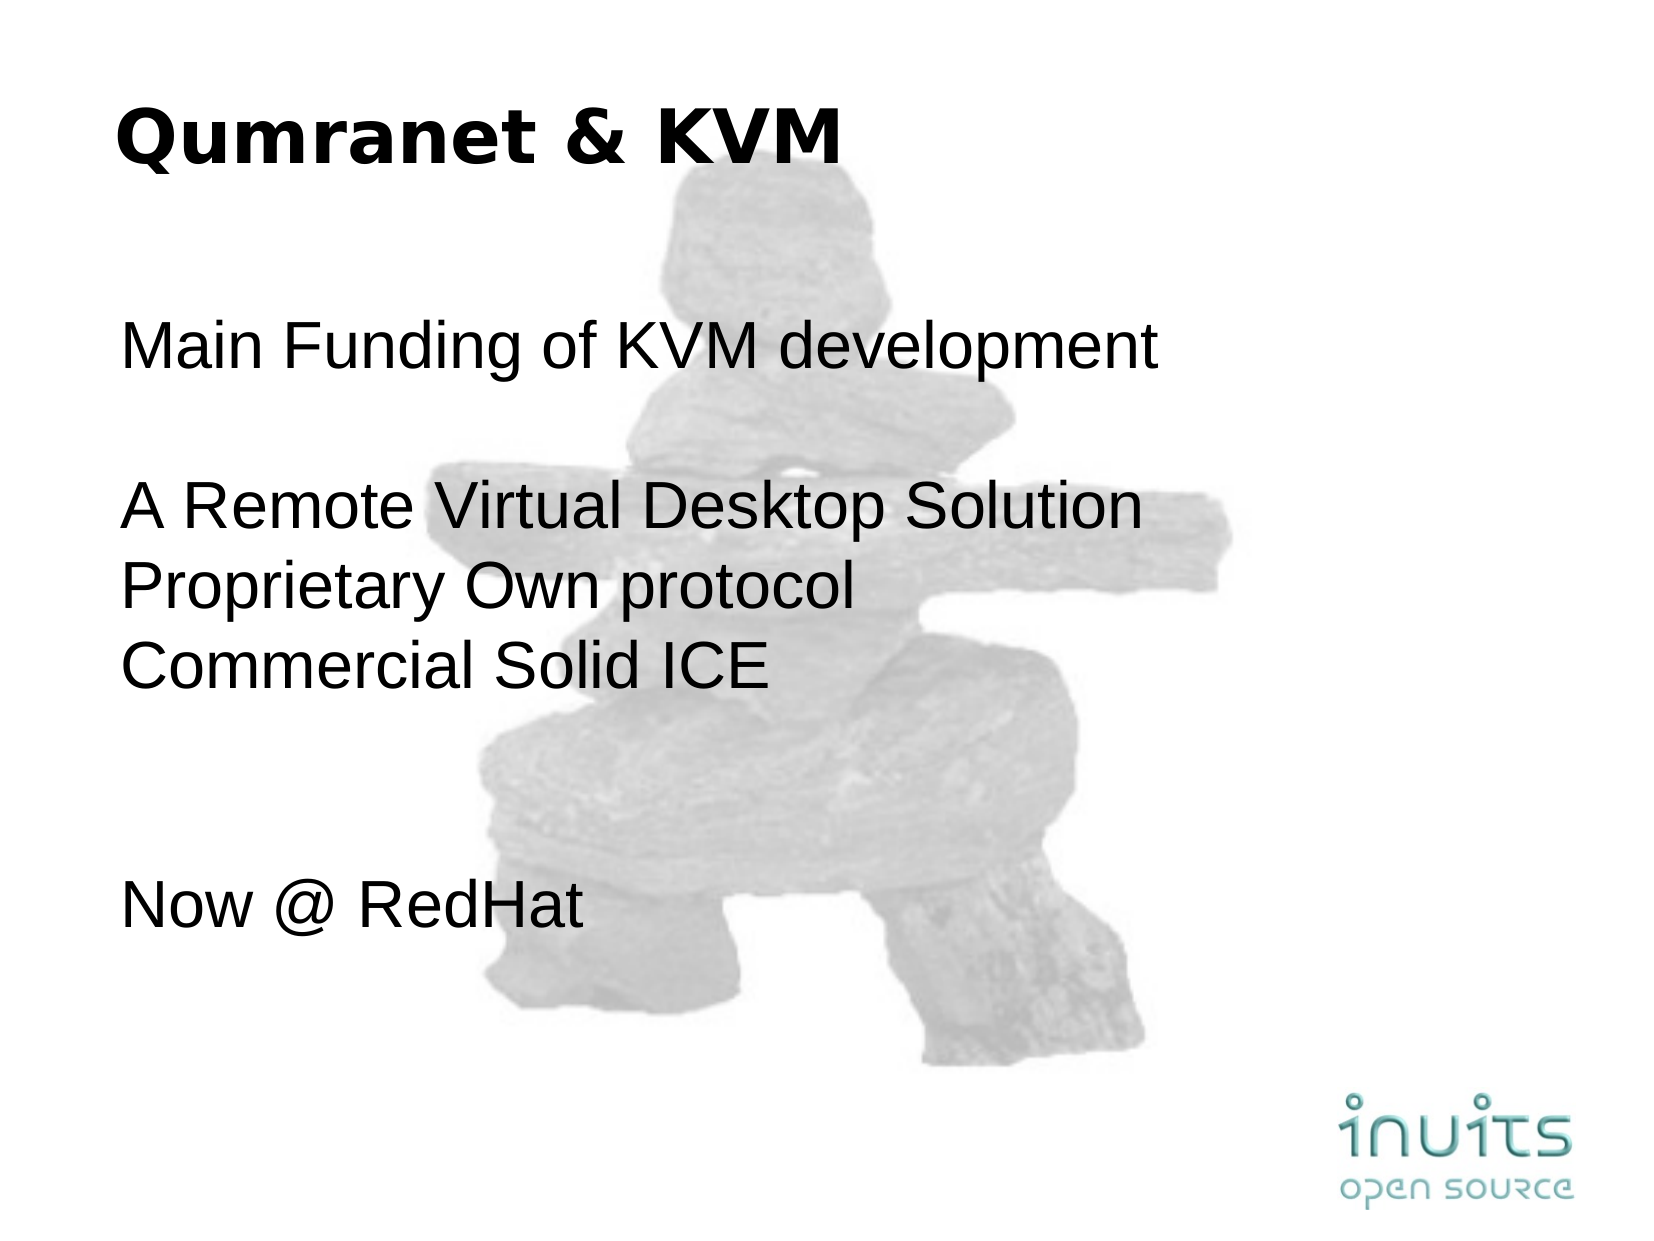

Qumranet & KVM
# Main Funding of KVM development
A Remote Virtual Desktop Solution
Proprietary Own protocol
Commercial Solid ICE
Now @ RedHat